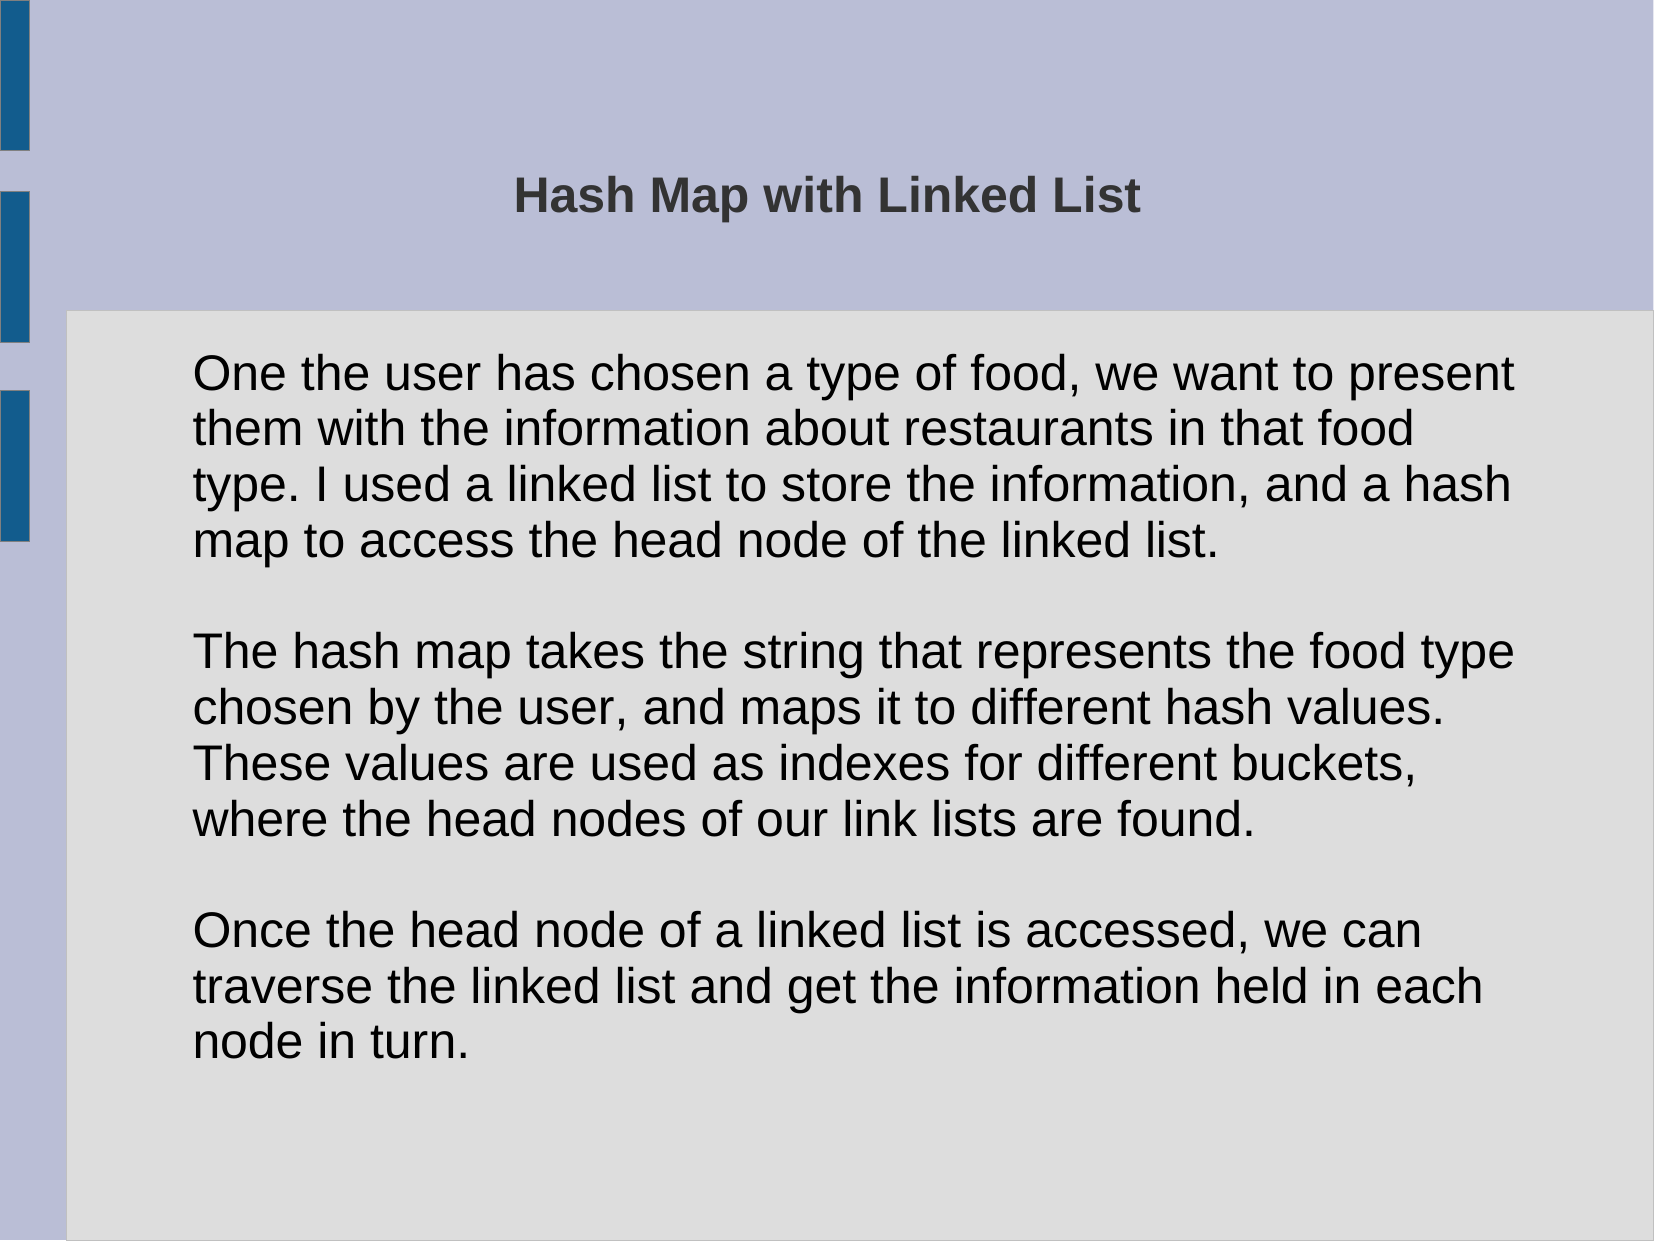

# Hash Map with Linked List
One the user has chosen a type of food, we want to present them with the information about restaurants in that food type. I used a linked list to store the information, and a hash map to access the head node of the linked list.
The hash map takes the string that represents the food type chosen by the user, and maps it to different hash values. These values are used as indexes for different buckets, where the head nodes of our link lists are found.
Once the head node of a linked list is accessed, we can traverse the linked list and get the information held in each node in turn.